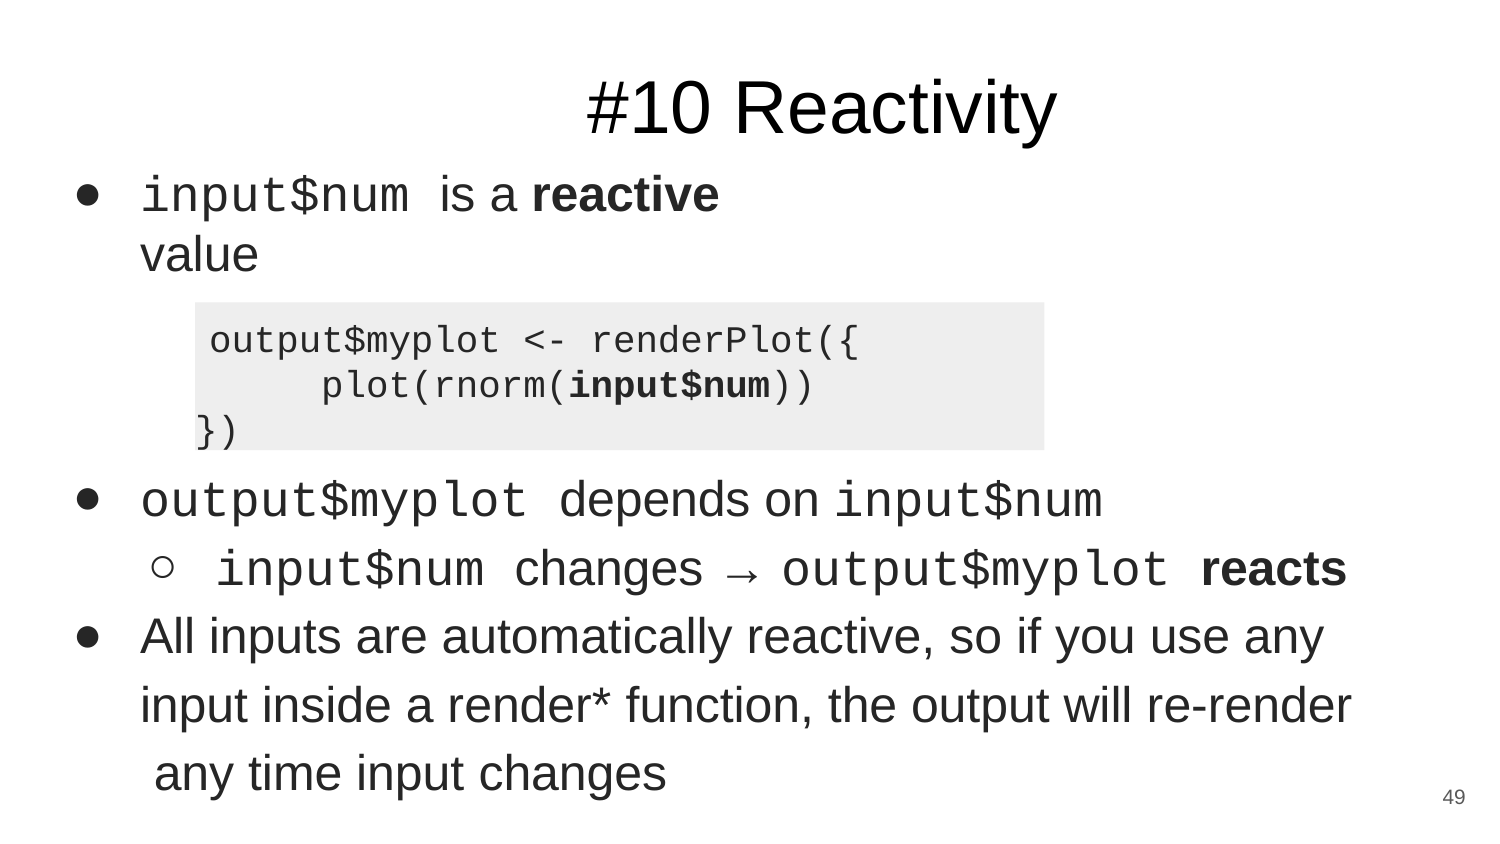

# #10 Reactivity
input$num is a reactive value
output$myplot <- renderPlot({ plot(rnorm(input$num))
})
output$myplot depends on input$num
input$num changes → output$myplot reacts
All inputs are automatically reactive, so if you use any input inside a render* function, the output will re-render any time input changes